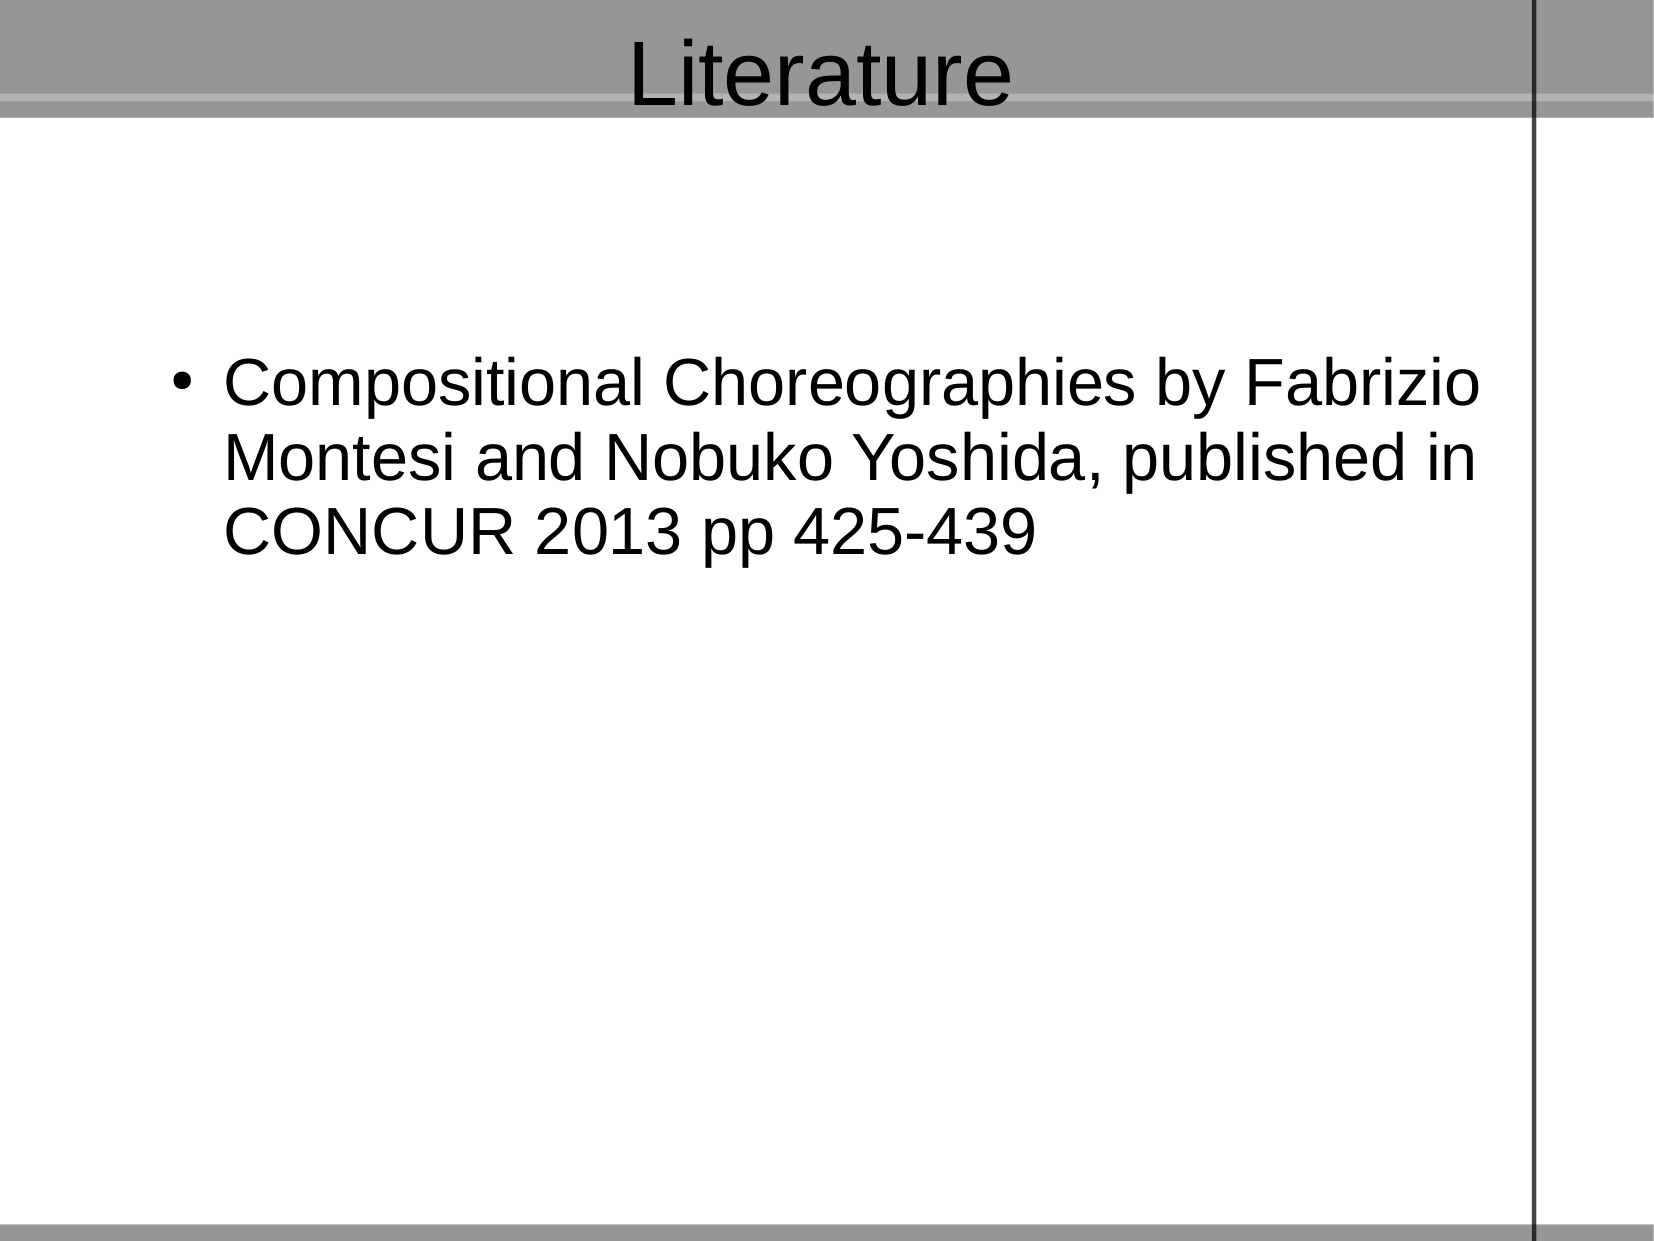

# Literature
Compositional Choreographies by Fabrizio Montesi and Nobuko Yoshida, published in CONCUR 2013 pp 425-439